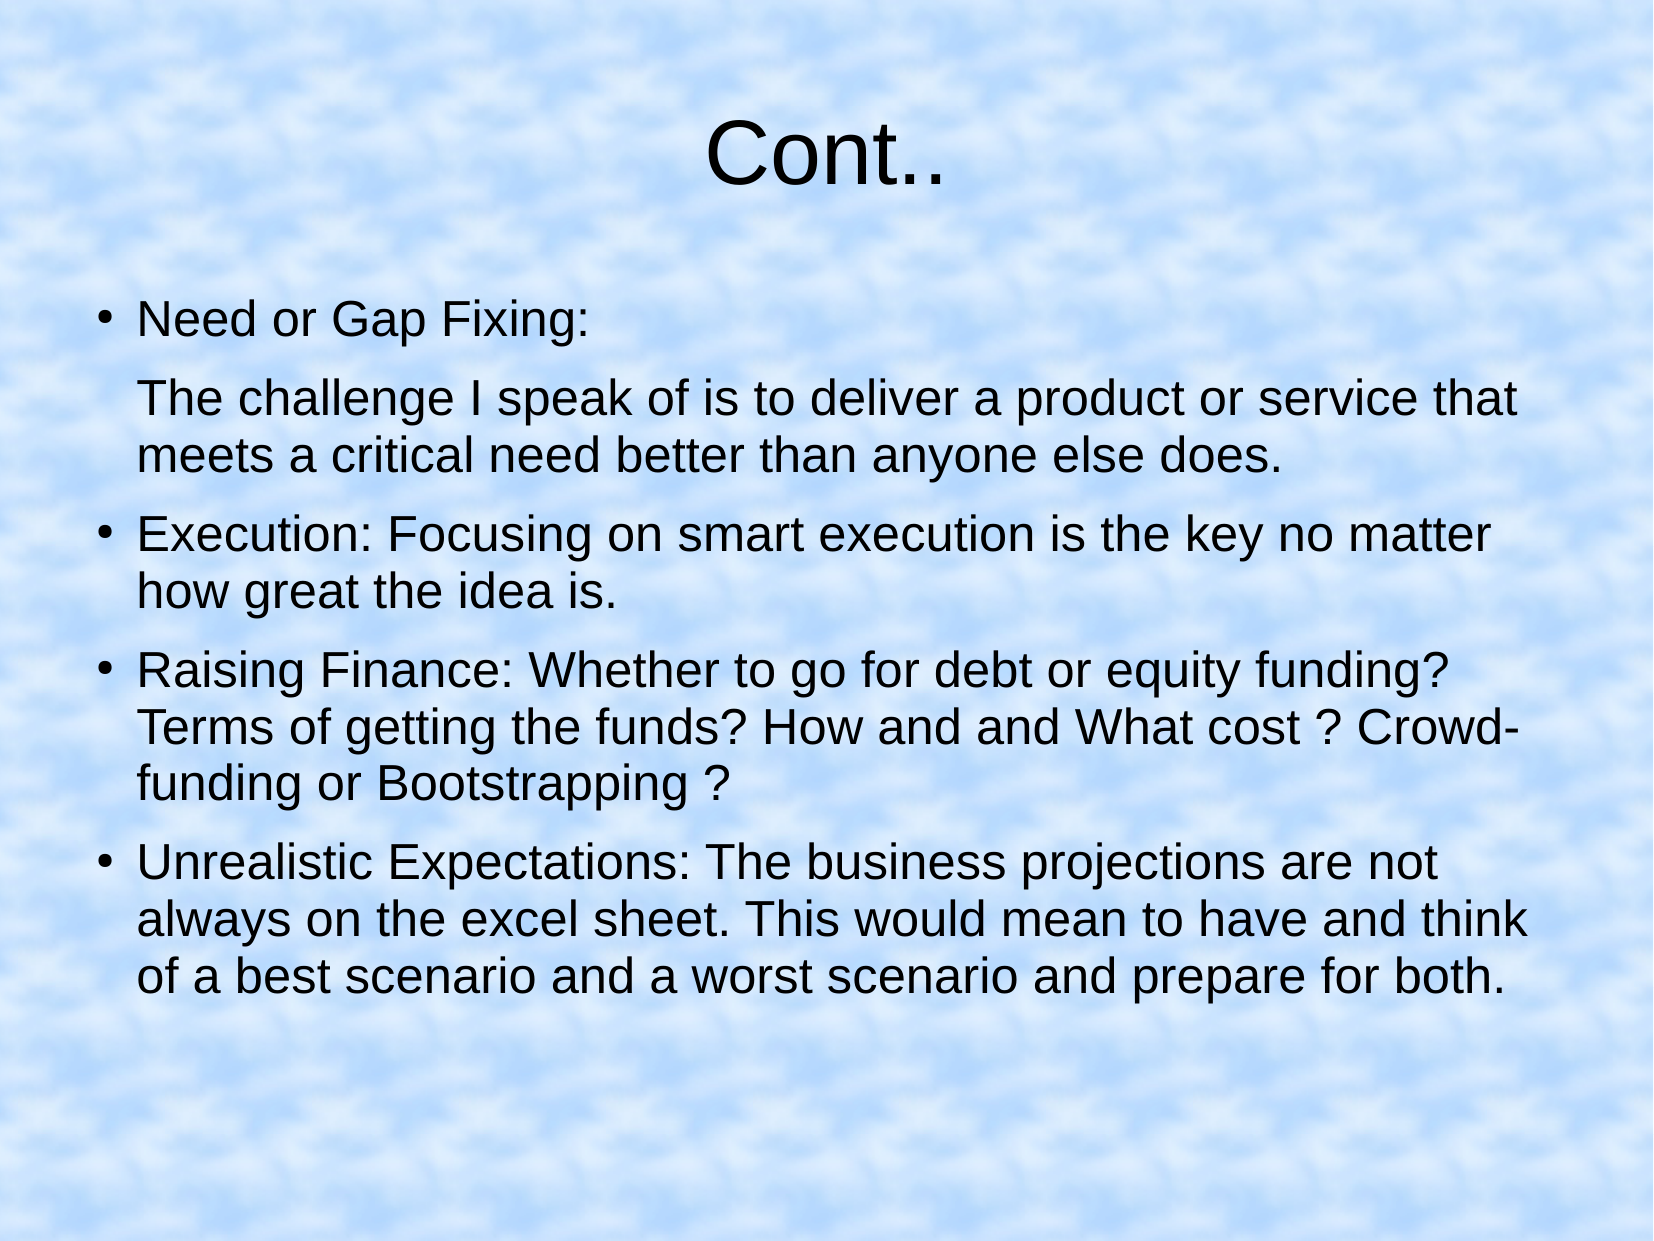

# Cont..
Need or Gap Fixing:
The challenge I speak of is to deliver a product or service that meets a critical need better than anyone else does.
Execution: Focusing on smart execution is the key no matter how great the idea is.
Raising Finance: Whether to go for debt or equity funding? Terms of getting the funds? How and and What cost ? Crowd-funding or Bootstrapping ?
Unrealistic Expectations: The business projections are not always on the excel sheet. This would mean to have and think of a best scenario and a worst scenario and prepare for both.